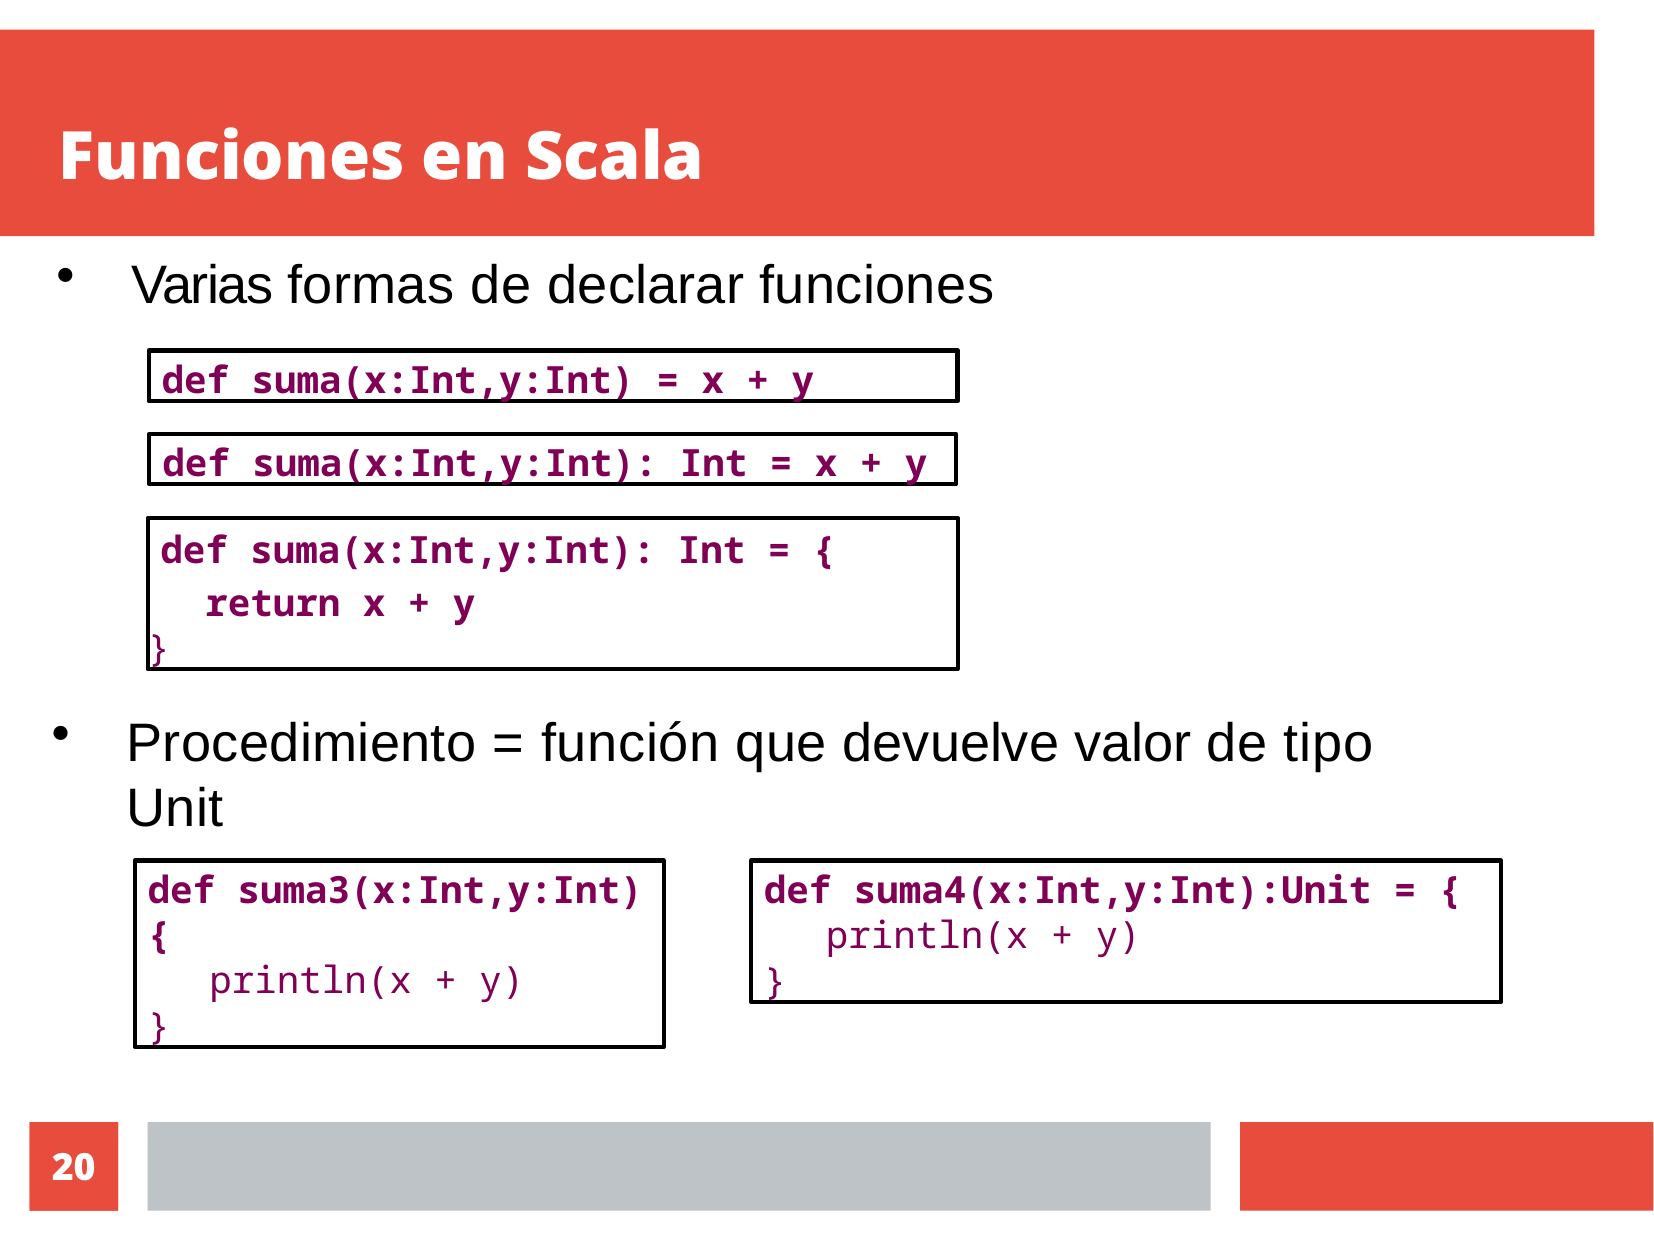

# Funciones en Scala
Varias formas de declarar funciones
def suma(x:Int,y:Int) = x + y
def suma(x:Int,y:Int): Int = x + y
def suma(x:Int,y:Int): Int = {
 return x + y
}
Procedimiento = función que devuelve valor de tipo Unit
def suma3(x:Int,y:Int) {
println(x + y)
}
def suma4(x:Int,y:Int):Unit = {
println(x + y)
}
20